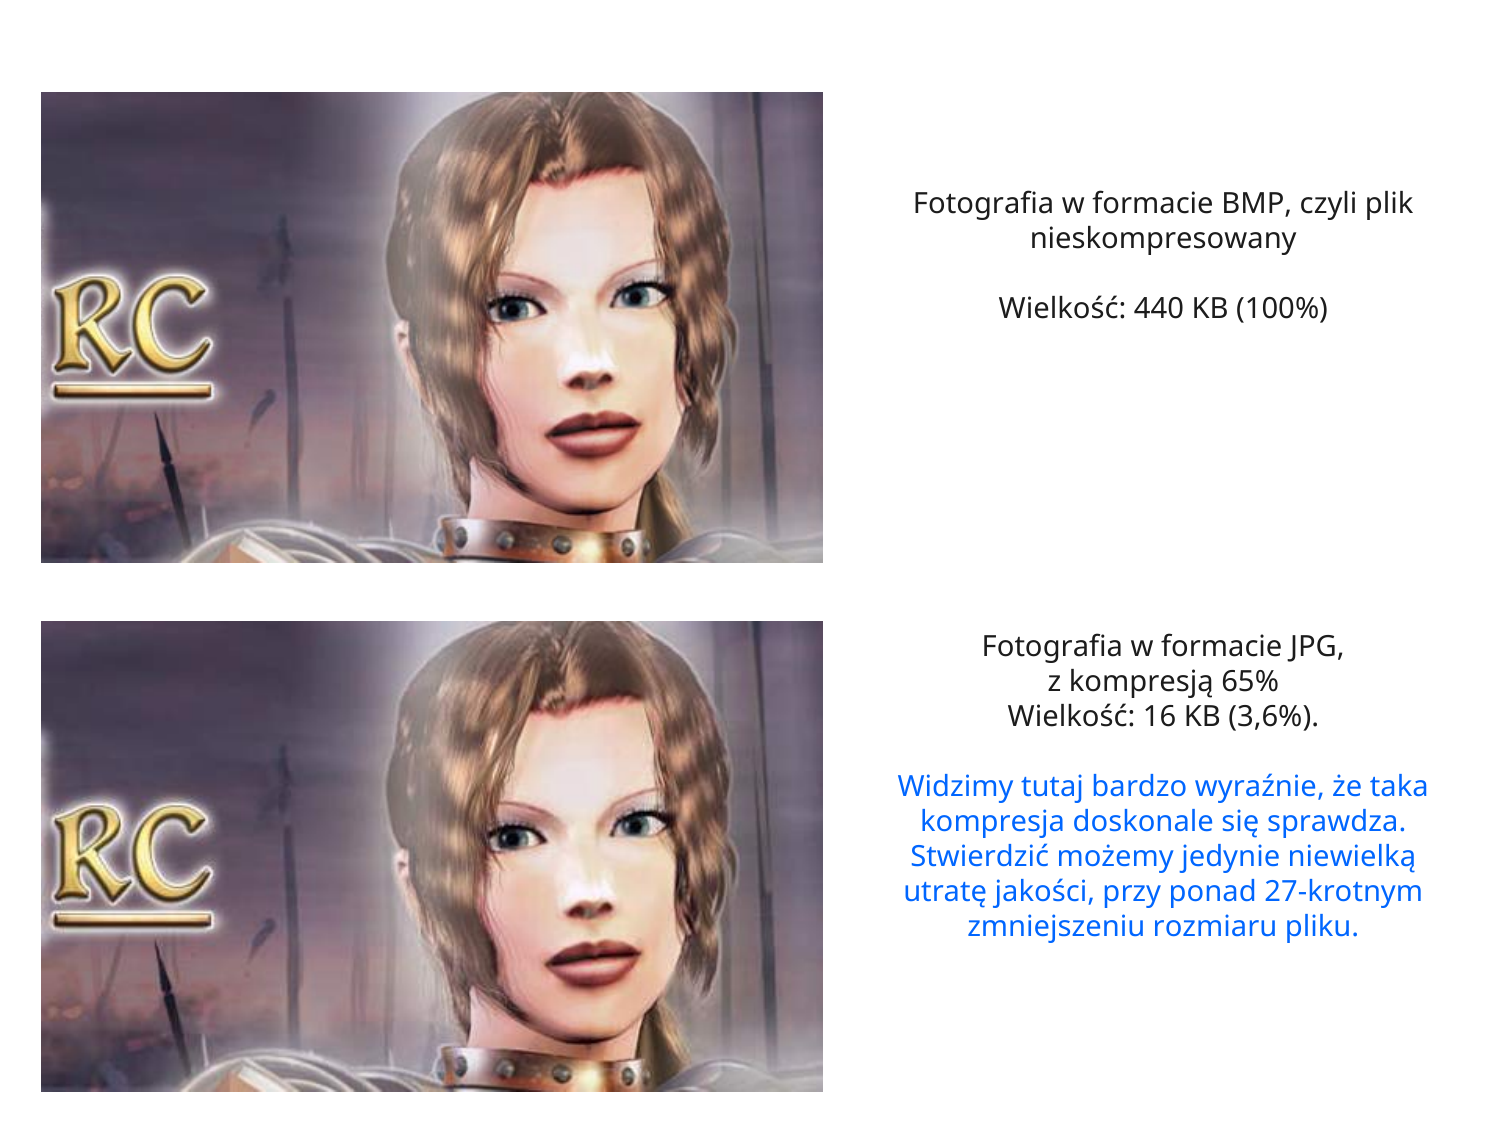

Fotografia w formacie BMP, czyli plik nieskompresowany
Wielkość: 440 KB (100%)
Fotografia w formacie JPG,
z kompresją 65%
Wielkość: 16 KB (3,6%).
Widzimy tutaj bardzo wyraźnie, że taka kompresja doskonale się sprawdza. Stwierdzić możemy jedynie niewielką utratę jakości, przy ponad 27-krotnym zmniejszeniu rozmiaru pliku.
9